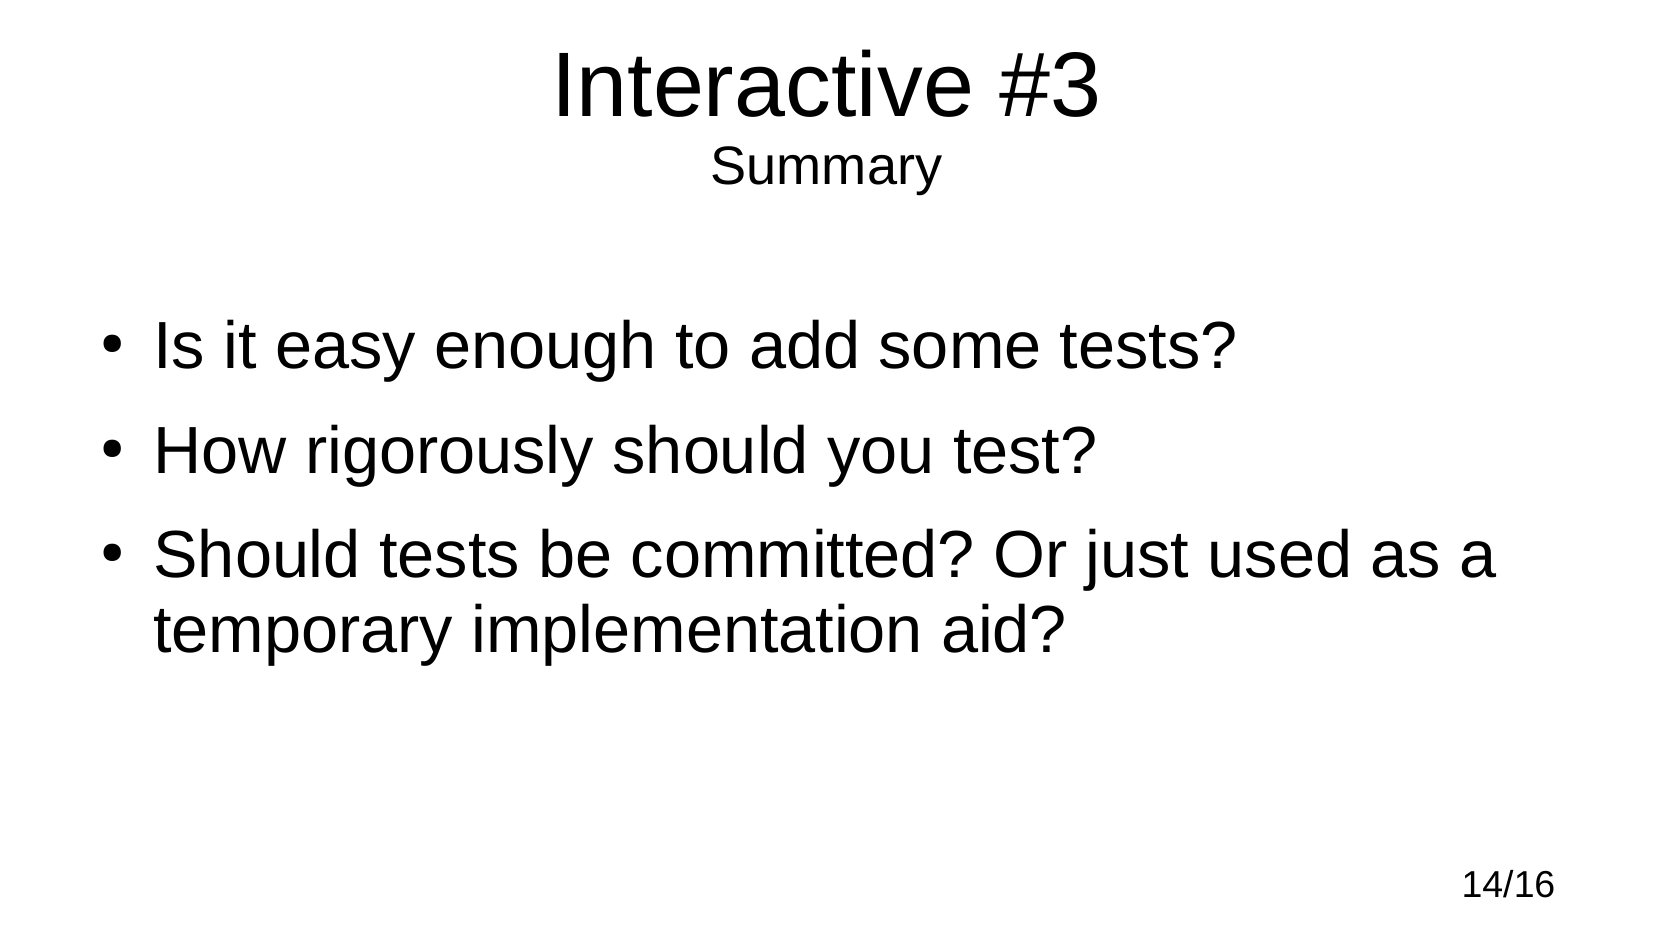

# Interactive #3 Summary
Is it easy enough to add some tests?
How rigorously should you test?
Should tests be committed? Or just used as a temporary implementation aid?